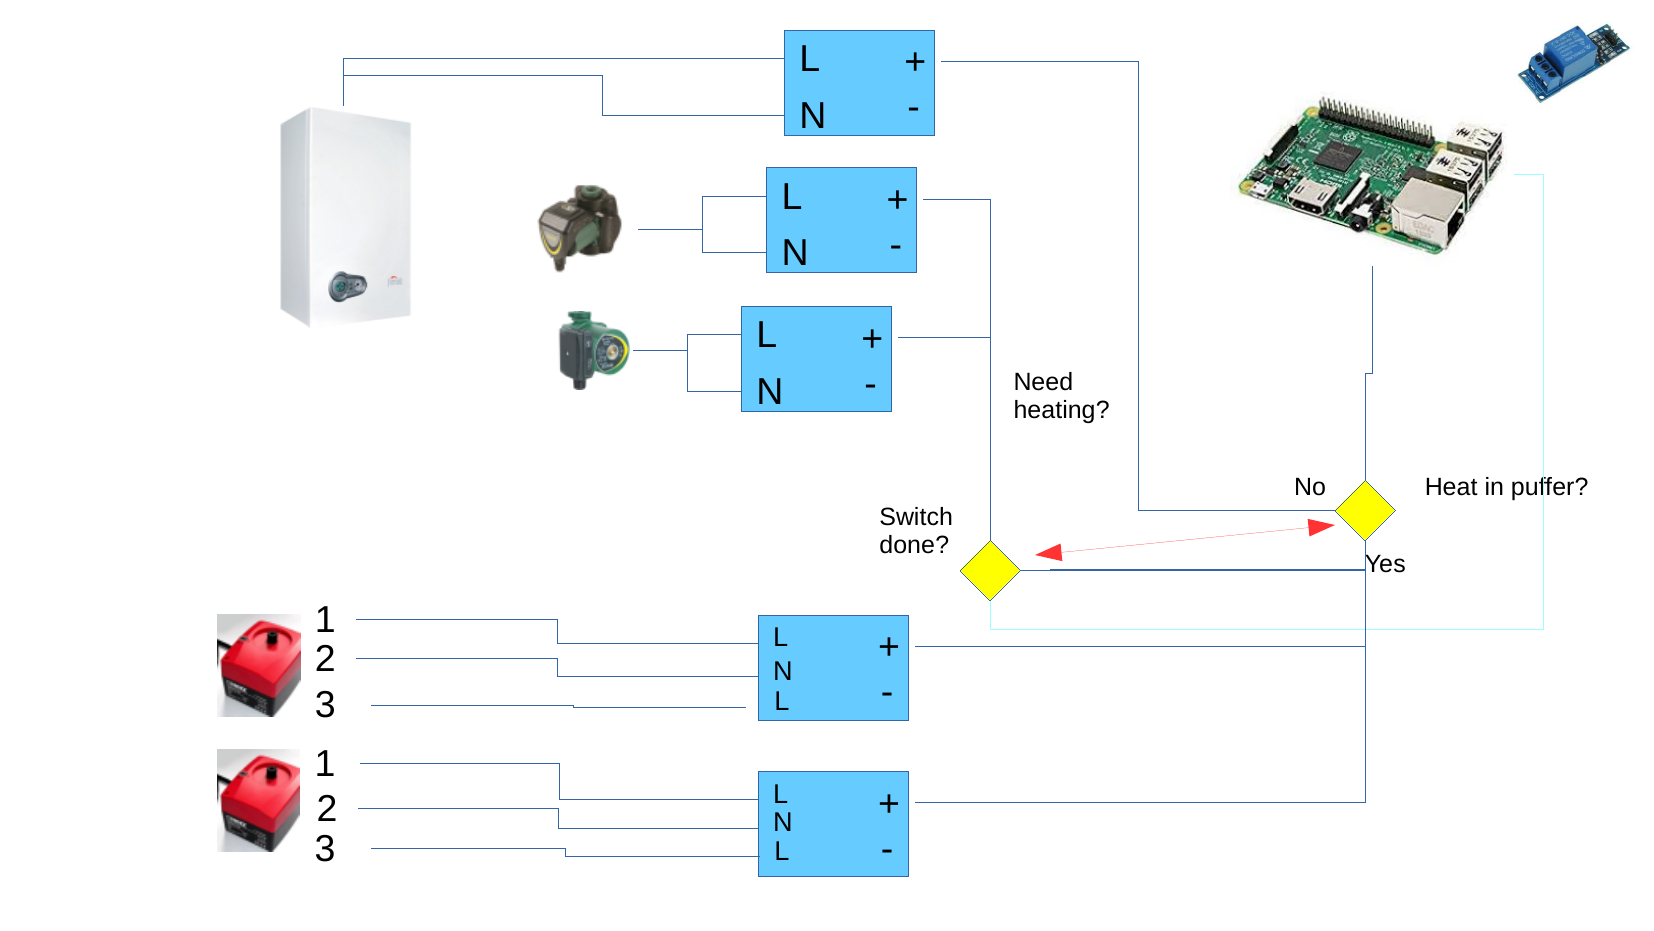

L
+
-
N
L
+
-
N
L
+
-
Need
heating?
N
No
Heat in puffer?
Switch
done?
Yes
1
L
+
2
N
-
3
L
1
L
+
2
N
-
3
L